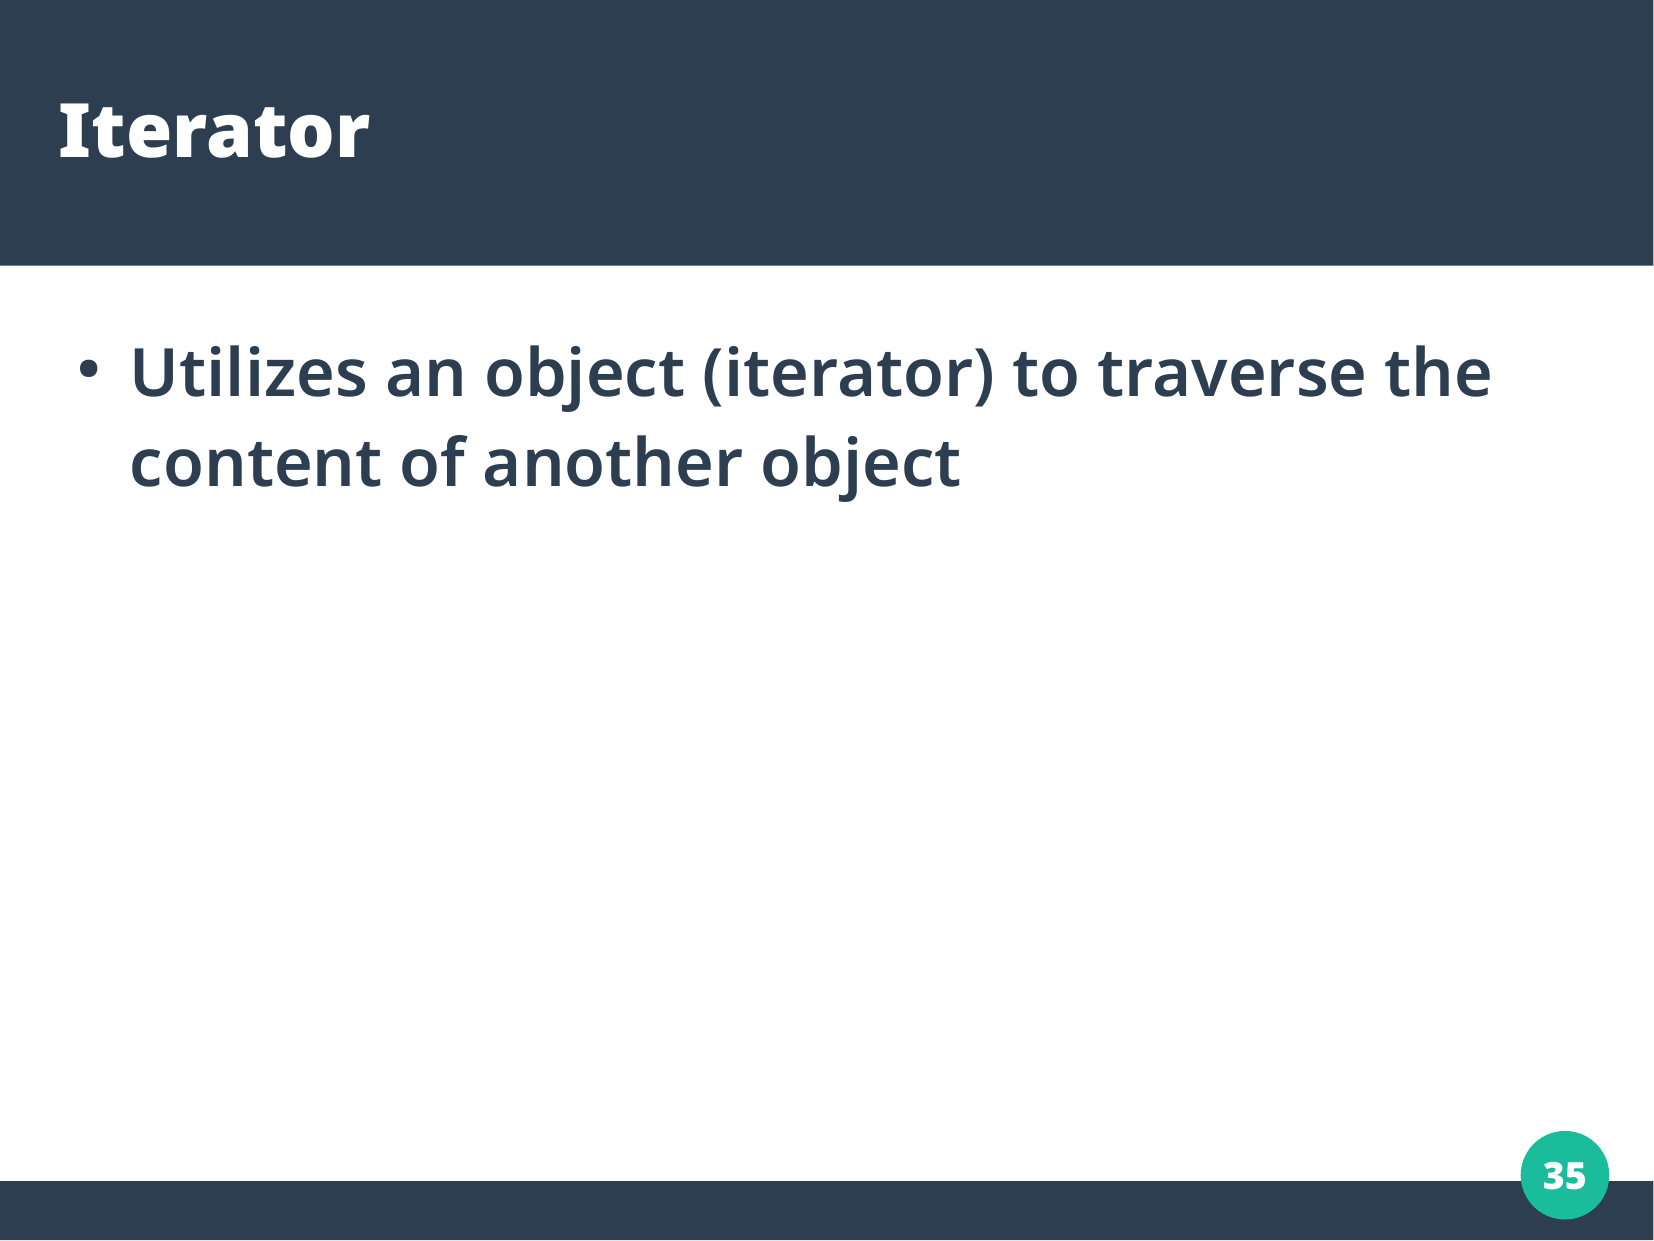

# Iterator
Utilizes an object (iterator) to traverse the content of another object
35